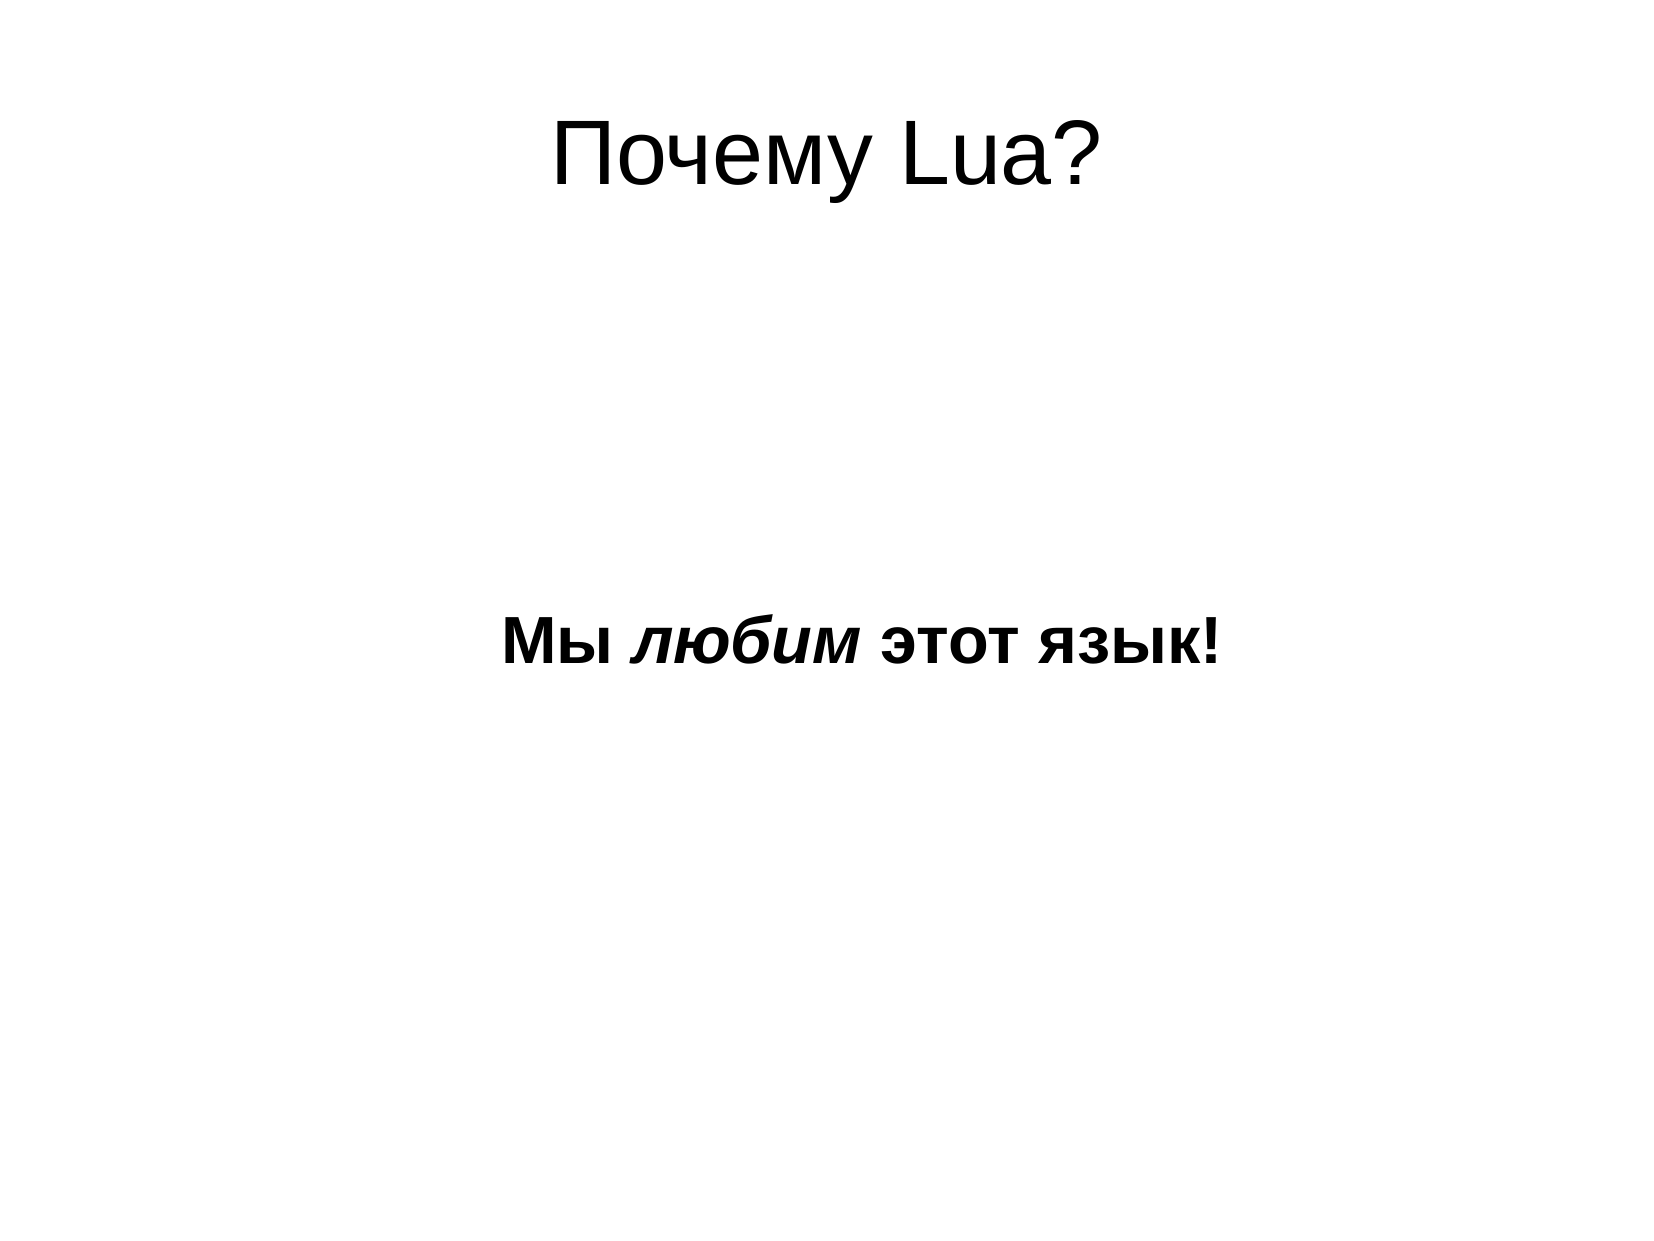

# Почему Lua?
Мы любим этот язык!